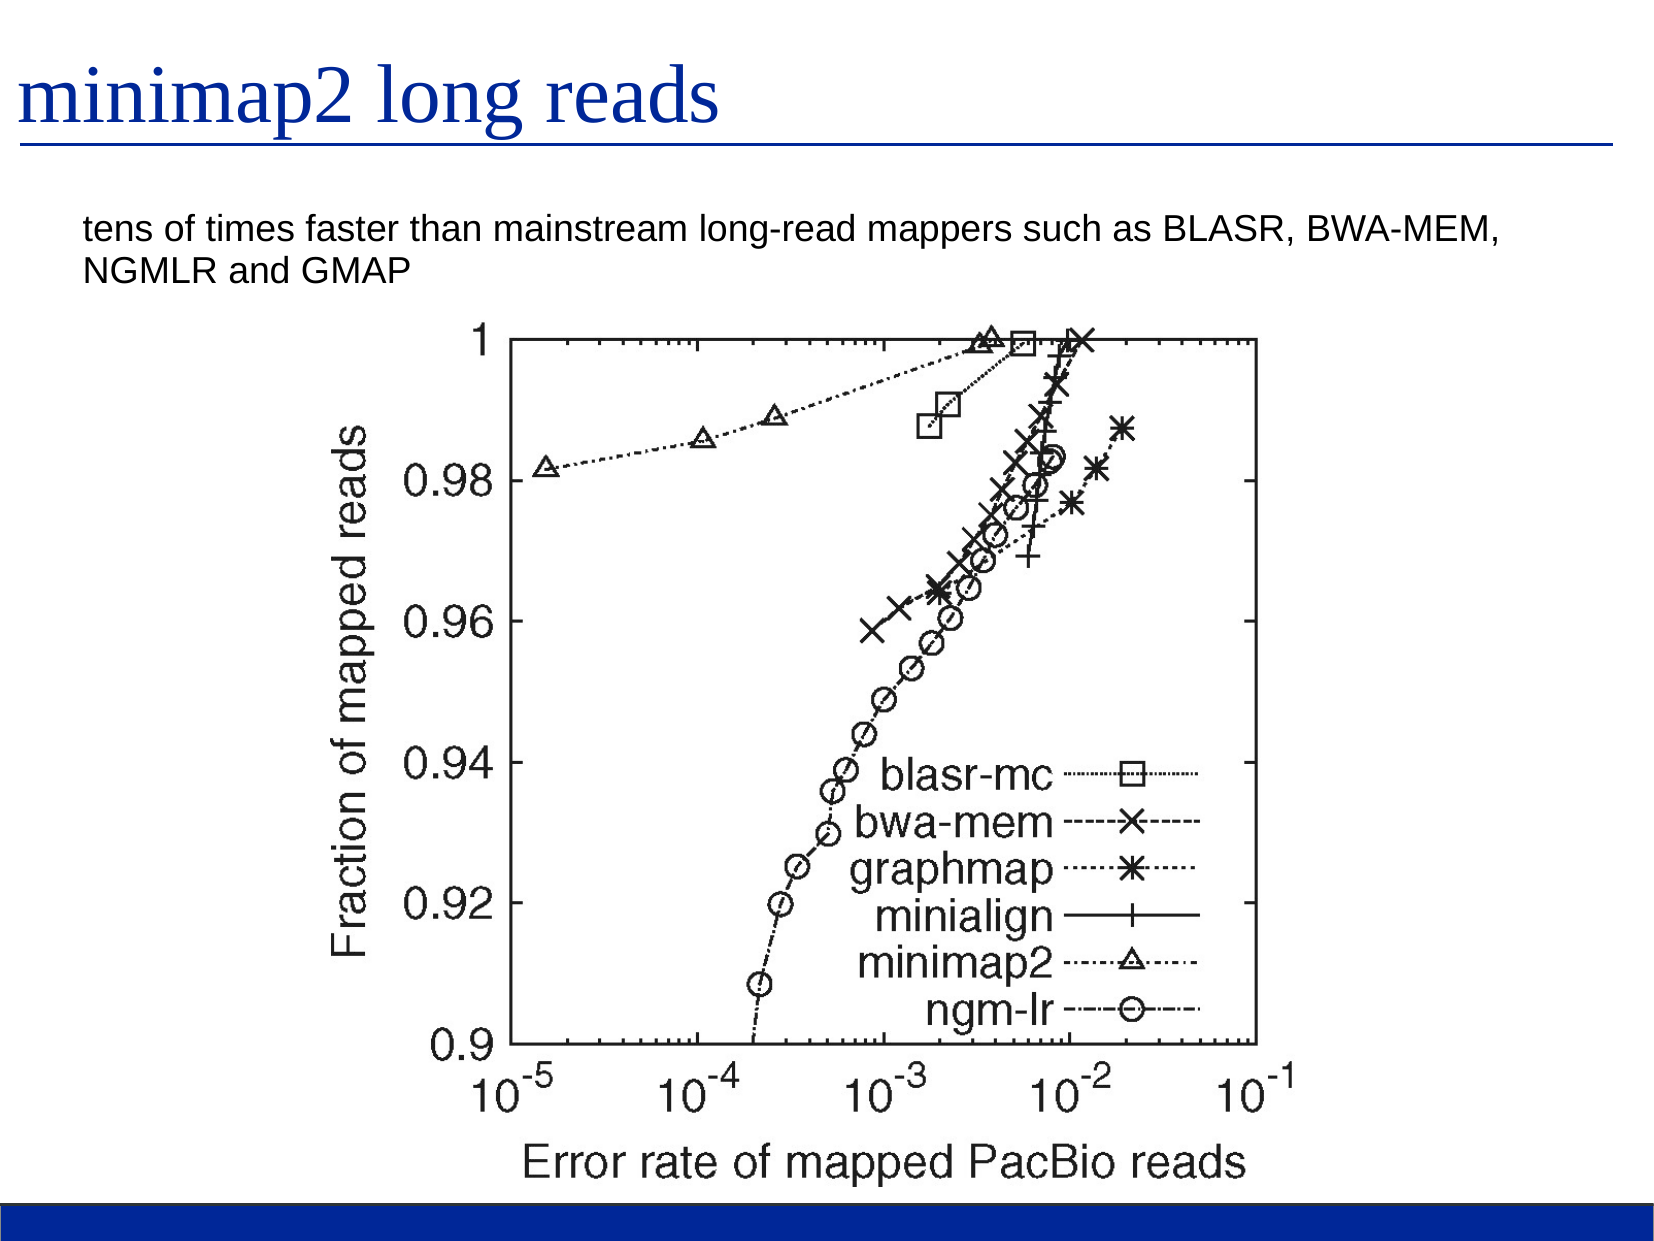

# minimap2 long reads
tens of times faster than mainstream long-read mappers such as BLASR, BWA-MEM, NGMLR and GMAP